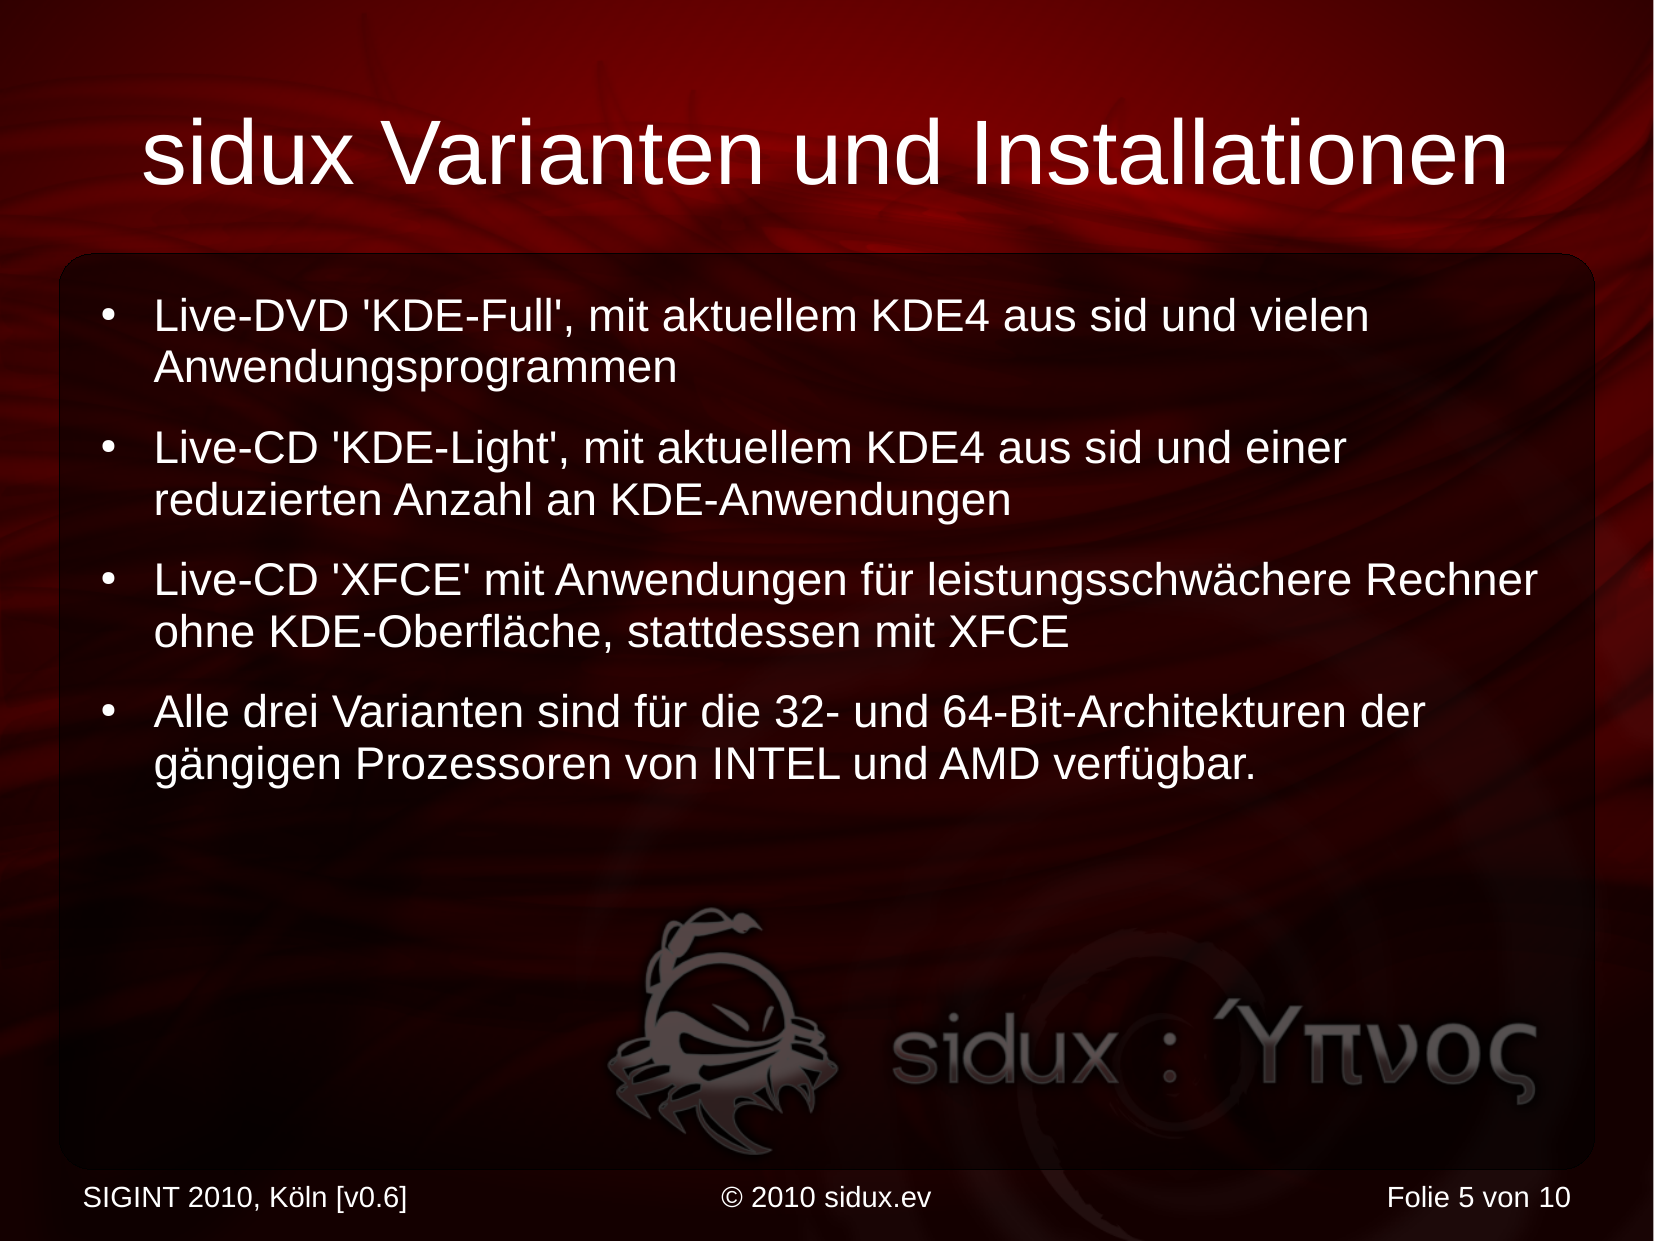

# sidux Varianten und Installationen
Live-DVD 'KDE-Full', mit aktuellem KDE4 aus sid und vielen Anwendungsprogrammen
Live-CD 'KDE-Light', mit aktuellem KDE4 aus sid und einer reduzierten Anzahl an KDE-Anwendungen
Live-CD 'XFCE' mit Anwendungen für leistungsschwächere Rechner ohne KDE-Oberfläche, stattdessen mit XFCE
Alle drei Varianten sind für die 32- und 64-Bit-Architekturen der gängigen Prozessoren von INTEL und AMD verfügbar.
5